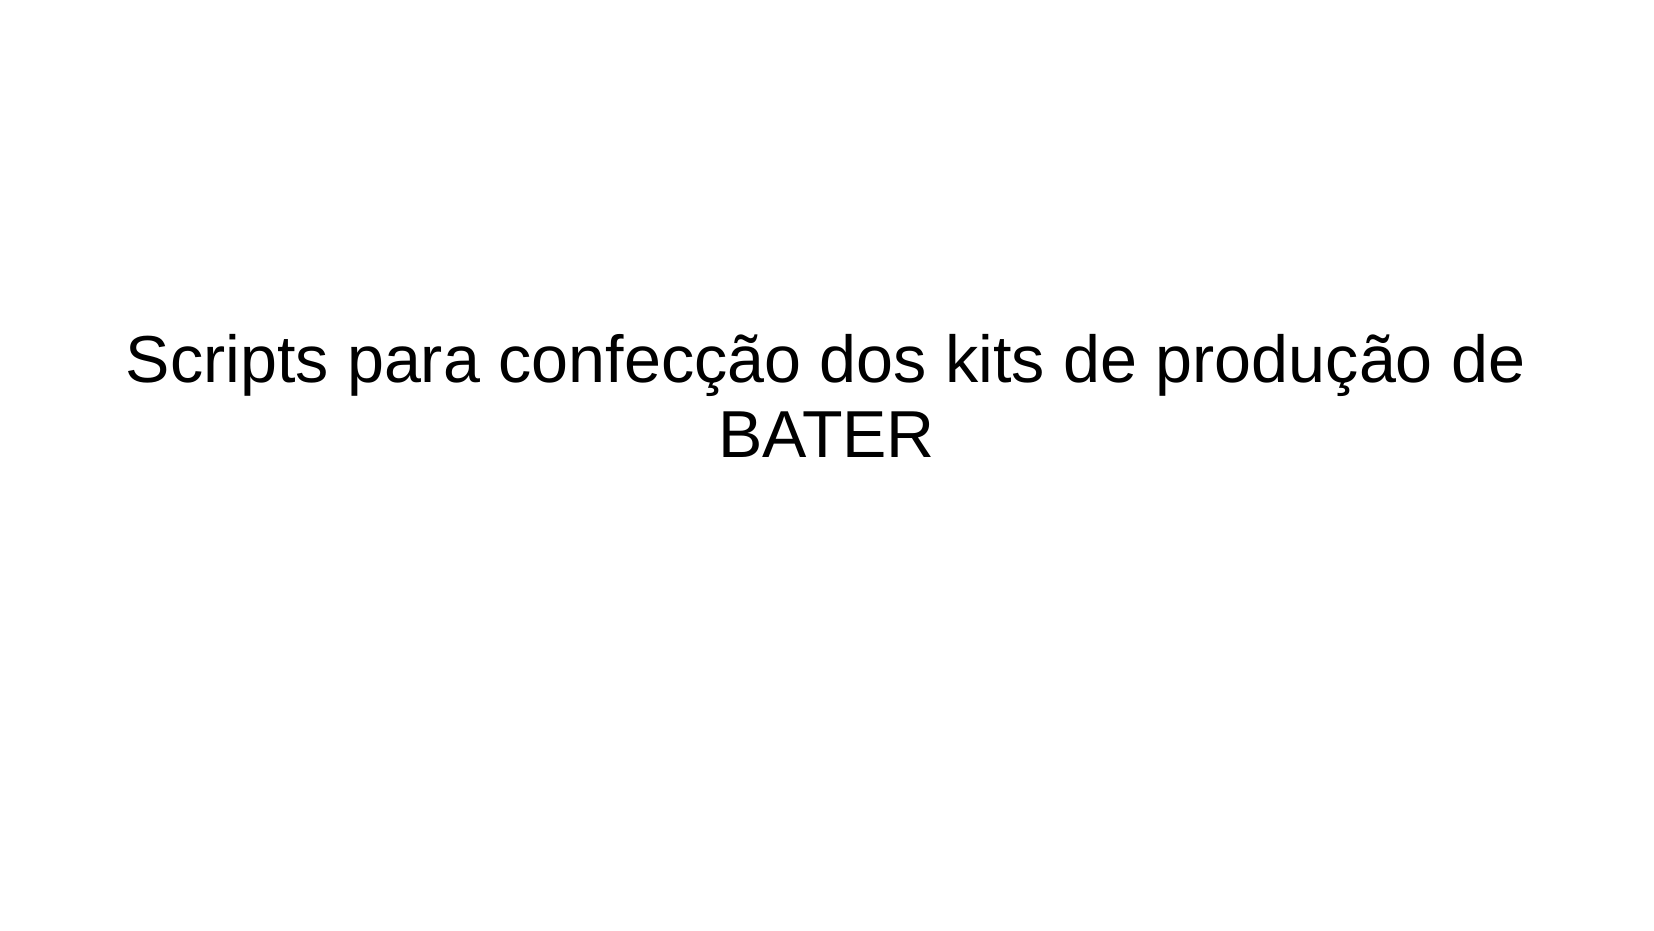

# Scripts para confecção dos kits de produção de BATER